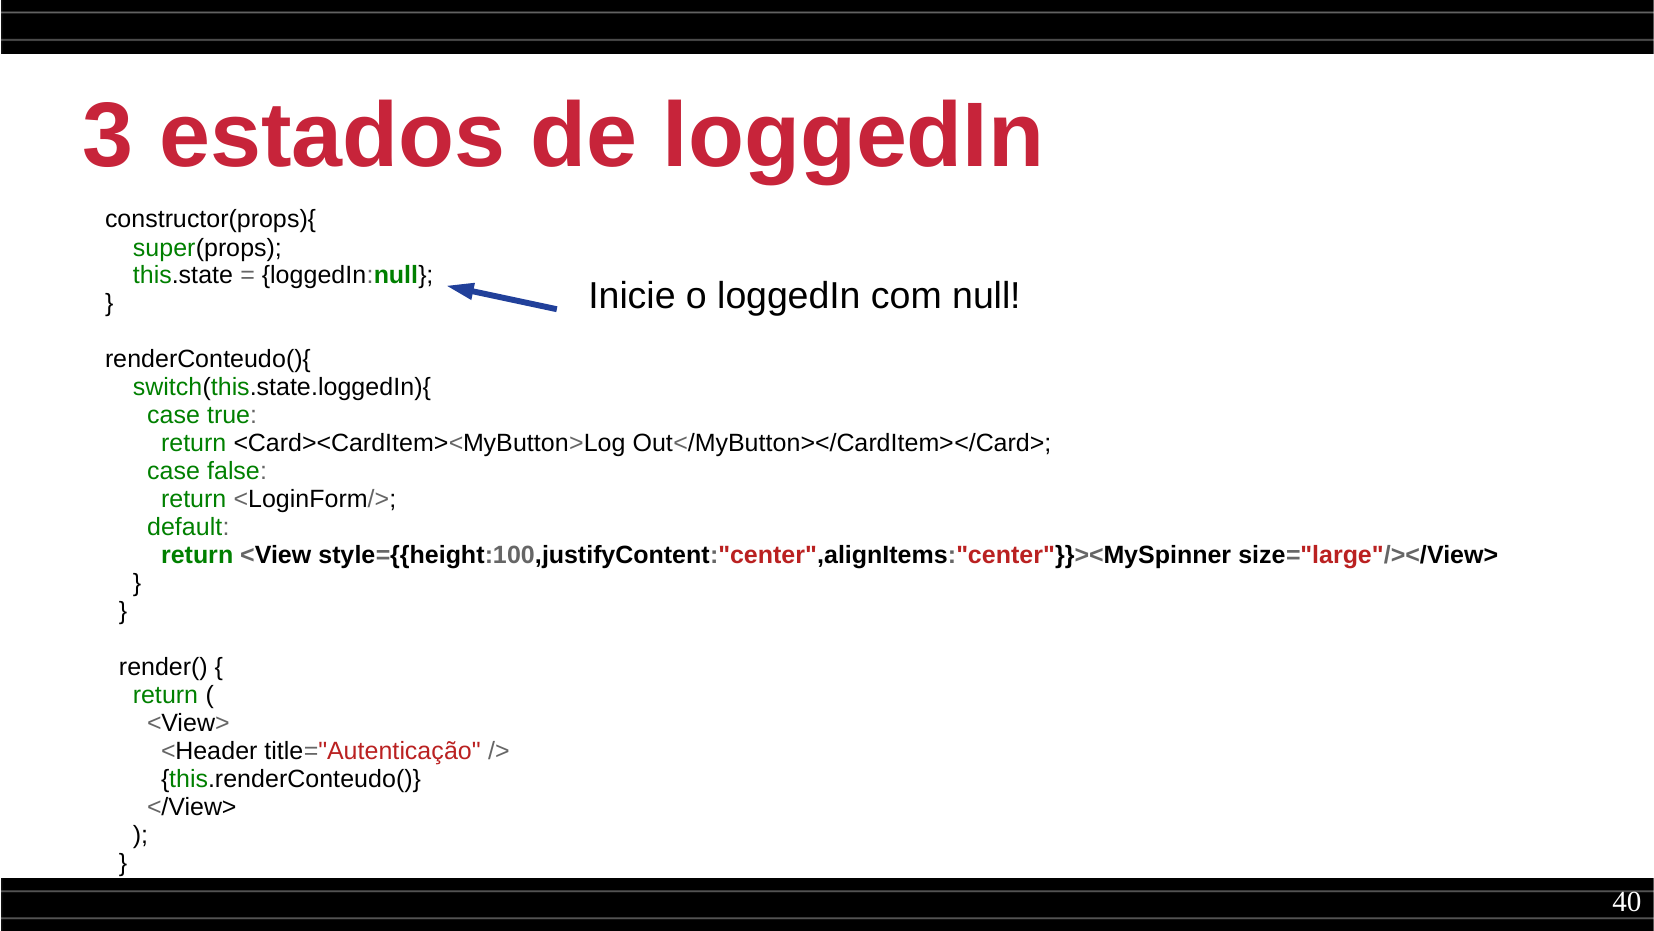

# 3 estados de loggedIn
constructor(props){
 super(props);
 this.state = {loggedIn:null};
}
renderConteudo(){
 switch(this.state.loggedIn){
 case true:
 return <Card><CardItem><MyButton>Log Out</MyButton></CardItem></Card>;
 case false:
 return <LoginForm/>;
 default:
 return <View style={{height:100,justifyContent:"center",alignItems:"center"}}><MySpinner size="large"/></View>
 }
 }
 render() {
 return (
 <View>
 <Header title="Autenticação" />
 {this.renderConteudo()}
 </View>
 );
 }
Inicie o loggedIn com null!